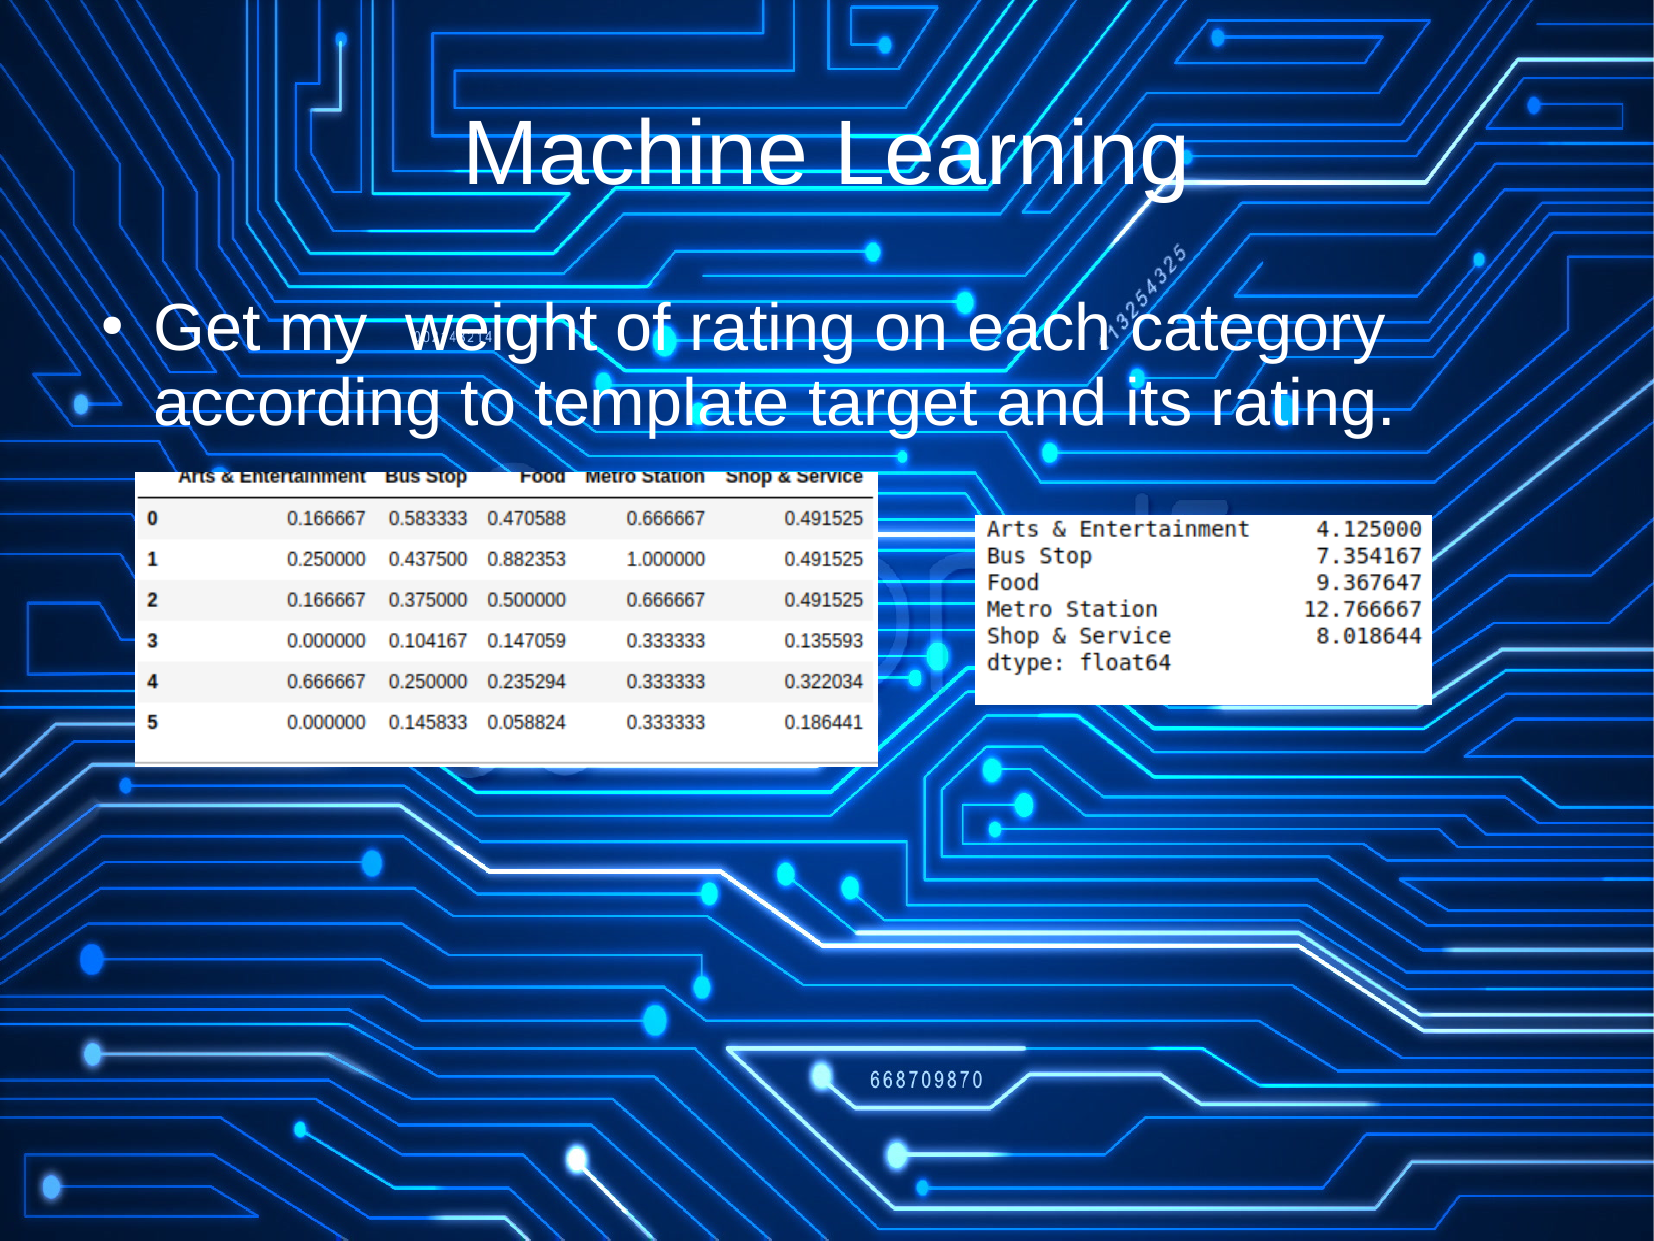

# Machine Learning
Get my weight of rating on each category according to template target and its rating.